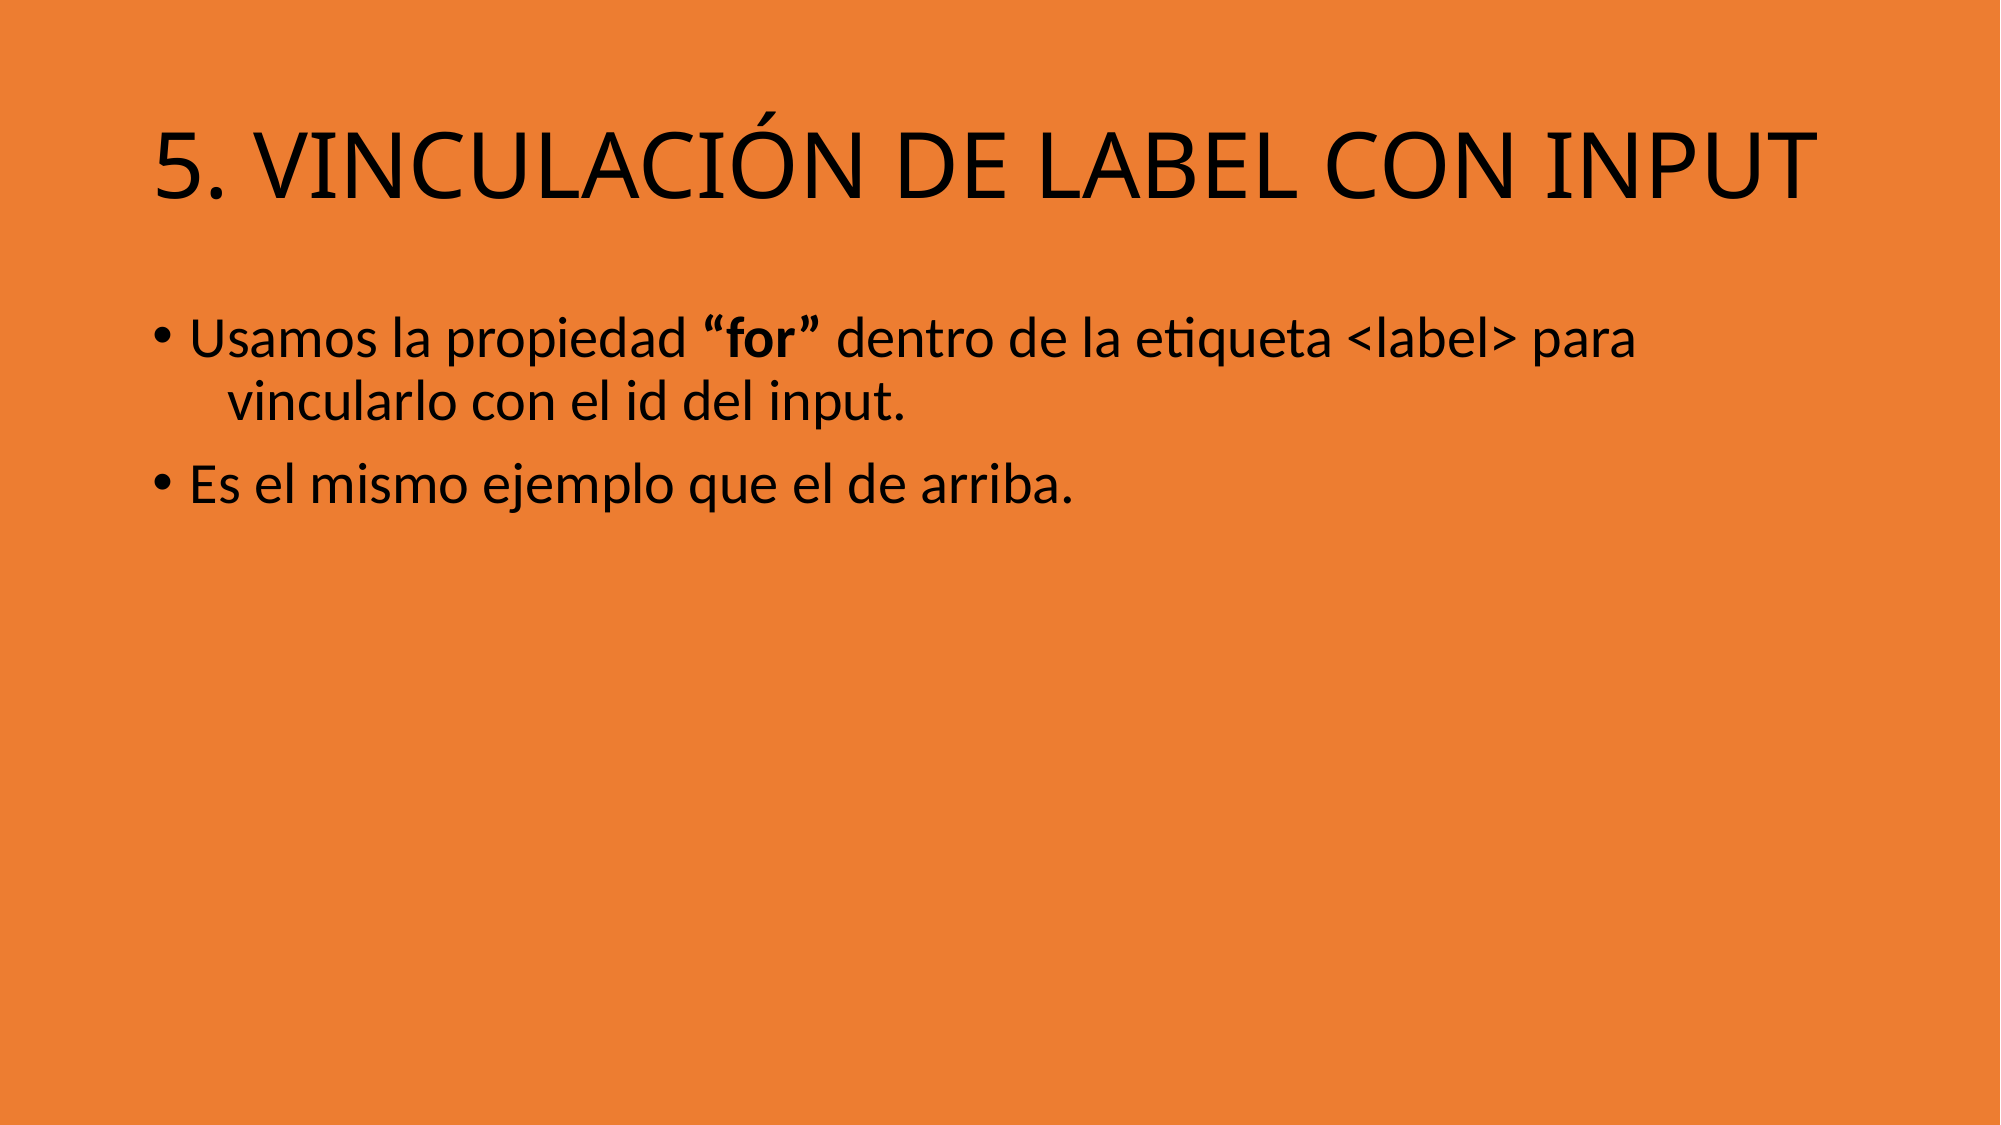

# 5. VINCULACIÓN DE LABEL CON INPUT
Usamos la propiedad “for” dentro de la etiqueta <label> para vincularlo con el id del input.
Es el mismo ejemplo que el de arriba.